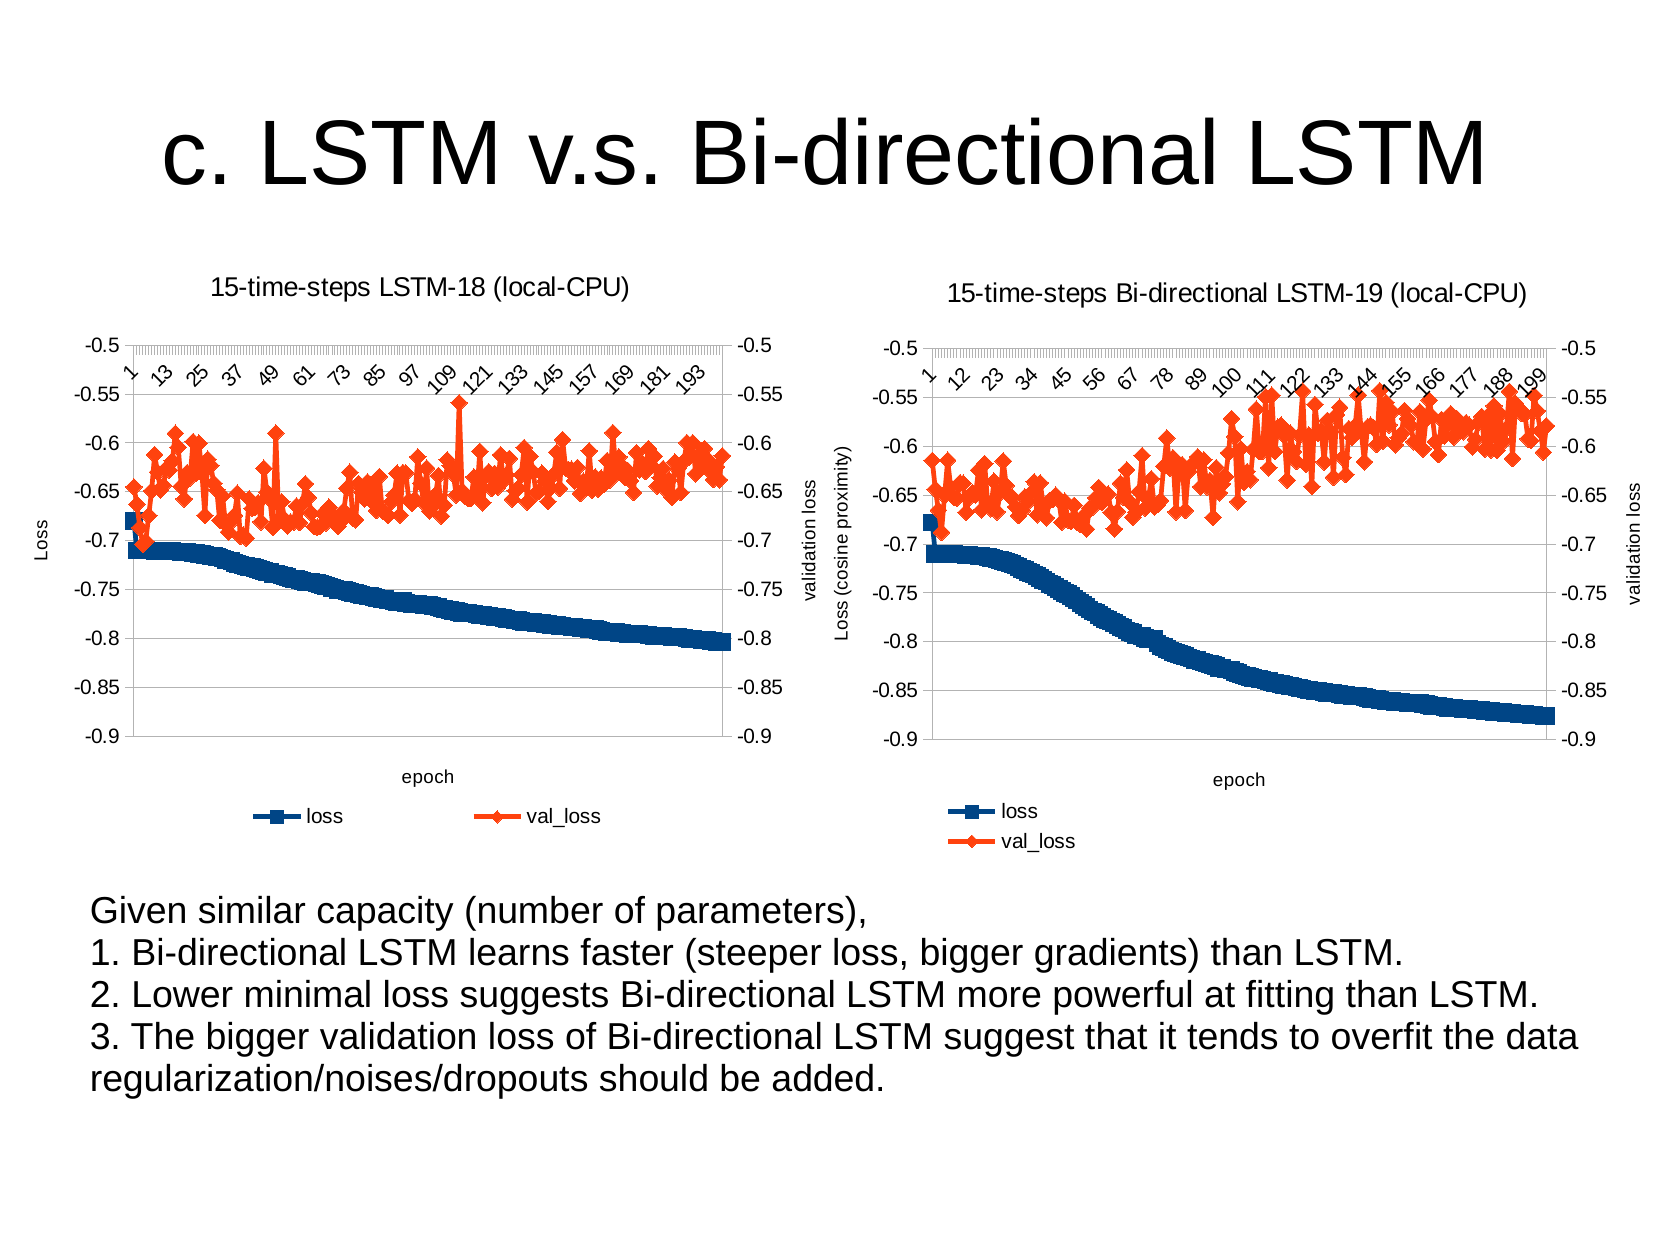

# c. LSTM v.s. Bi-directional LSTM
### Chart: 15-time-steps LSTM-18 (local-CPU)
| Category | loss | val_loss |
|---|---|---|
| 1 | -0.679740070756827 | -0.64501959292485 |
| 2 | -0.709943430415877 | -0.662639785779023 |
| 3 | -0.710177556391908 | -0.686560202524734 |
| 4 | -0.71006231243577 | -0.70358708975284 |
| 5 | -0.710160136433694 | -0.700415633996213 |
| 6 | -0.710169913823782 | -0.674159905456772 |
| 7 | -0.710120388368526 | -0.648849229822973 |
| 8 | -0.710210771010723 | -0.611905873209971 |
| 9 | -0.710352012871124 | -0.62990886072174 |
| 10 | -0.710425680910282 | -0.647899789808456 |
| 11 | -0.710595890656797 | -0.643325798504604 |
| 12 | -0.710495835567598 | -0.625823849318859 |
| 13 | -0.710600570555879 | -0.627803514300483 |
| 14 | -0.710664703763936 | -0.618359614125899 |
| 15 | -0.710814496945254 | -0.590117575463269 |
| 16 | -0.71086094102056 | -0.604318708008864 |
| 17 | -0.711263521171149 | -0.644340794441841 |
| 18 | -0.711329078181684 | -0.657191675668515 |
| 19 | -0.711729169610728 | -0.630346210320331 |
| 20 | -0.71213168522556 | -0.635556851471902 |
| 21 | -0.712549171525962 | -0.59861997183946 |
| 22 | -0.712813579603912 | -0.631020355155602 |
| 23 | -0.713402914759392 | -0.600285936971822 |
| 24 | -0.713612006190391 | -0.630799161930678 |
| 25 | -0.714345901744468 | -0.674206551568726 |
| 26 | -0.715035728337508 | -0.616636937201109 |
| 27 | -0.715811305130231 | -0.622867414816761 |
| 28 | -0.715816073137611 | -0.641217159336452 |
| 29 | -0.716406443702157 | -0.647943198033939 |
| 30 | -0.717092697275166 | -0.679012640167766 |
| 31 | -0.718178335819852 | -0.654165960341563 |
| 32 | -0.719477037660637 | -0.682828510678798 |
| 33 | -0.720245988250335 | -0.691091912053256 |
| 34 | -0.721085137263968 | -0.680174630431811 |
| 35 | -0.722478094328483 | -0.673982094234737 |
| 36 | -0.723503408640561 | -0.65140244921106 |
| 37 | -0.724175414293022 | -0.695552393556849 |
| 38 | -0.725393490730748 | -0.694175820447257 |
| 39 | -0.72608728444467 | -0.697247390507272 |
| 40 | -0.726824469467819 | -0.657081817925063 |
| 41 | -0.72707149735753 | -0.666735626336635 |
| 42 | -0.727974754137747 | -0.665823902045249 |
| 43 | -0.729008722394432 | -0.660965049792992 |
| 44 | -0.730066828682484 | -0.680574976802735 |
| 45 | -0.731292979695019 | -0.625930738302457 |
| 46 | -0.731863232762278 | -0.65021343699585 |
| 47 | -0.732352302400873 | -0.657248851057417 |
| 48 | -0.733893580764681 | -0.686370972355264 |
| 49 | -0.734271364716936 | -0.589883753558144 |
| 50 | -0.734577346143279 | -0.677677505483848 |
| 51 | -0.735587609812922 | -0.660240401321141 |
| 52 | -0.736257042589056 | -0.678196279943938 |
| 53 | -0.737475748522371 | -0.684846980570022 |
| 54 | -0.738808177065324 | -0.680739267992042 |
| 55 | -0.739692835164503 | -0.681011240751457 |
| 56 | -0.73949082698694 | -0.664393056965771 |
| 57 | -0.740071726575659 | -0.681498674123228 |
| 58 | -0.741337971880728 | -0.662706253281896 |
| 59 | -0.742684979083397 | -0.64173033699803 |
| 60 | -0.742561653675729 | -0.655736044760896 |
| 61 | -0.742527302274905 | -0.671801304679186 |
| 62 | -0.742942304267322 | -0.685413764415015 |
| 63 | -0.743131484090563 | -0.686189671414978 |
| 64 | -0.744151055731369 | -0.685361173882671 |
| 65 | -0.745539449743566 | -0.672108049201206 |
| 66 | -0.746030562702991 | -0.681693240072896 |
| 67 | -0.746972497516093 | -0.665780180442523 |
| 68 | -0.748164827229605 | -0.672658621704182 |
| 69 | -0.748999935227549 | -0.676729291289312 |
| 70 | -0.750209767309717 | -0.685396119283698 |
| 71 | -0.75041789067081 | -0.680265326705234 |
| 72 | -0.750633607164306 | -0.669219300086177 |
| 73 | -0.75180436107464 | -0.646181941334315 |
| 74 | -0.752730158483662 | -0.62998920937868 |
| 75 | -0.753421845979908 | -0.677004229530757 |
| 76 | -0.753806758442575 | -0.678513639527016 |
| 77 | -0.75469618939878 | -0.641505843262942 |
| 78 | -0.755763766518895 | -0.650323321479447 |
| 79 | -0.756181781210303 | -0.657092625083868 |
| 80 | -0.756244676503017 | -0.639858374719854 |
| 81 | -0.756856815145797 | -0.658186164977064 |
| 82 | -0.757705248236982 | -0.644551872042602 |
| 83 | -0.758465601132219 | -0.669020960541434 |
| 84 | -0.759162706335098 | -0.634324151079148 |
| 85 | -0.759378123559413 | -0.669292600256662 |
| 86 | -0.75988526657897 | -0.671339469906563 |
| 87 | -0.761125614609935 | -0.674122752311778 |
| 88 | -0.761347614793 | -0.66041730109241 |
| 89 | -0.762260063828562 | -0.653220499389941 |
| 90 | -0.762408977886894 | -0.630926955108532 |
| 91 | -0.762138239539768 | -0.673677677528558 |
| 92 | -0.761731446038529 | -0.630159070065674 |
| 93 | -0.763480644931286 | -0.630746134067582 |
| 94 | -0.764211784625939 | -0.658906094503472 |
| 95 | -0.764930061108239 | -0.661839805403253 |
| 96 | -0.764699956289268 | -0.657714655663274 |
| 97 | -0.765027274769551 | -0.614225584501468 |
| 98 | -0.765424045733958 | -0.641097919985803 |
| 99 | -0.766063910312525 | -0.66083352718443 |
| 100 | -0.765639376867467 | -0.625779246024561 |
| 101 | -0.765986553657321 | -0.669632156402433 |
| 102 | -0.766946588136276 | -0.664298938255752 |
| 103 | -0.767412290324504 | -0.653044021379758 |
| 104 | -0.768020074492886 | -0.633192464040778 |
| 105 | -0.769525779838596 | -0.674848031980429 |
| 106 | -0.770131432113013 | -0.663687100372508 |
| 107 | -0.770517487074712 | -0.617294451909196 |
| 108 | -0.77110252893226 | -0.623168174678786 |
| 109 | -0.771724972584601 | -0.631869938456374 |
| 110 | -0.772171174033621 | -0.653119931258962 |
| 111 | -0.772880434232771 | -0.558837429573153 |
| 112 | -0.77377696433315 | -0.648944681399811 |
| 113 | -0.773871278255809 | -0.654515461276478 |
| 114 | -0.773724139537012 | -0.656952146036408 |
| 115 | -0.774491078779041 | -0.656647471977902 |
| 116 | -0.774619072019182 | -0.63477156066515 |
| 117 | -0.775627106720467 | -0.651855243701493 |
| 118 | -0.776106729305601 | -0.608548834380814 |
| 119 | -0.775815067456685 | -0.661111889544513 |
| 120 | -0.776416538080461 | -0.633479324246281 |
| 121 | -0.777160698715984 | -0.629371683133494 |
| 122 | -0.777588983453495 | -0.646597119342056 |
| 123 | -0.778112244296446 | -0.631049519941189 |
| 124 | -0.777624527268288 | -0.645329989331158 |
| 125 | -0.778714930278961 | -0.612053732623585 |
| 126 | -0.779332422892904 | -0.638537273867603 |
| 127 | -0.780182544882992 | -0.632435375719443 |
| 128 | -0.780518129005523 | -0.615738425646435 |
| 129 | -0.780640818304447 | -0.657574316397762 |
| 130 | -0.781151916138668 | -0.648723838729555 |
| 131 | -0.781391077360591 | -0.6460416409714 |
| 132 | -0.78200767587611 | -0.6325767121767 |
| 133 | -0.782827758759351 | -0.604690031834518 |
| 134 | -0.783030580316523 | -0.660490415591407 |
| 135 | -0.783812374557056 | -0.613616677726229 |
| 136 | -0.783528995913581 | -0.629390056114293 |
| 137 | -0.784121514301167 | -0.65129183510968 |
| 138 | -0.783970562030426 | -0.649666721888113 |
| 139 | -0.7839470274877 | -0.630862237920637 |
| 140 | -0.784893812455056 | -0.63888505273721 |
| 141 | -0.784928698352074 | -0.659850192613436 |
| 142 | -0.786051504044388 | -0.645846437398673 |
| 143 | -0.785782965970281 | -0.632105239005234 |
| 144 | -0.786277722446917 | -0.609470478618887 |
| 145 | -0.786948701800171 | -0.646464054172187 |
| 146 | -0.787267794542363 | -0.596597227751777 |
| 147 | -0.787736836799875 | -0.625812106125607 |
| 148 | -0.787664281553271 | -0.627270070024579 |
| 149 | -0.788465751537193 | -0.626751785642331 |
| 150 | -0.788491900460976 | -0.638708310948439 |
| 151 | -0.788829600040428 | -0.625023022790031 |
| 152 | -0.789197774437736 | -0.65155807564469 |
| 153 | -0.78935294006871 | -0.638937917873587 |
| 154 | -0.789766903982839 | -0.645873254960249 |
| 155 | -0.790716932318873 | -0.60809432554521 |
| 156 | -0.790802315622688 | -0.648457449700484 |
| 157 | -0.790569705362392 | -0.634722979731222 |
| 158 | -0.791611987451089 | -0.647292865124867 |
| 159 | -0.792102898709317 | -0.636001549520989 |
| 160 | -0.792746420951494 | -0.642603458009132 |
| 161 | -0.793122658872934 | -0.617977566941602 |
| 162 | -0.793301484063998 | -0.637668567136814 |
| 163 | -0.79353865831108 | -0.589446546674292 |
| 164 | -0.793220983941871 | -0.628375418624381 |
| 165 | -0.794299007358227 | -0.61425876595867 |
| 166 | -0.794505367388889 | -0.622911710642526 |
| 167 | -0.7948520605032 | -0.634796462942308 |
| 168 | -0.795298847077379 | -0.628115273462191 |
| 169 | -0.795574975681757 | -0.638576859589424 |
| 170 | -0.795039902701027 | -0.65057209069408 |
| 171 | -0.795264557821035 | -0.609823148045285 |
| 172 | -0.795767670818072 | -0.627570149134278 |
| 173 | -0.796062367903418 | -0.62059144272473 |
| 174 | -0.79606998778555 | -0.629217233136835 |
| 175 | -0.796301544225375 | -0.60559822547798 |
| 176 | -0.79707822709207 | -0.62312468032416 |
| 177 | -0.797660763225557 | -0.613574352951022 |
| 178 | -0.797939147538436 | -0.644093371248452 |
| 179 | -0.797873211781069 | -0.635496317003294 |
| 180 | -0.797837978933072 | -0.626185623462569 |
| 181 | -0.797884436694731 | -0.647874535553362 |
| 182 | -0.79815562204794 | -0.637888943838487 |
| 183 | -0.798745408968098 | -0.655953420743928 |
| 184 | -0.798222481298722 | -0.619589473464554 |
| 185 | -0.798750840116686 | -0.626280408994161 |
| 186 | -0.79918098013143 | -0.650823311074253 |
| 187 | -0.799101098214608 | -0.618752694336964 |
| 188 | -0.799923324560042 | -0.599613625432234 |
| 189 | -0.800390280602273 | -0.614162029000336 |
| 190 | -0.800456819968086 | -0.599682724079071 |
| 191 | -0.800910302020476 | -0.631488146856104 |
| 192 | -0.800893873153612 | -0.613550271596301 |
| 193 | -0.801652316323314 | -0.625661270102613 |
| 194 | -0.801678871543945 | -0.605745937820799 |
| 195 | -0.801860409498713 | -0.616504360038879 |
| 196 | -0.802534652203872 | -0.629121500659092 |
| 197 | -0.802814860074806 | -0.637349982510082 |
| 198 | -0.803620772804358 | -0.624415912779989 |
| 199 | -0.803104587379693 | -0.63756725424968 |
| 200 | -0.803713145675259 | -0.613140555090566 |
### Chart: 15-time-steps Bi-directional LSTM-19 (local-CPU)
| Category | loss | val_loss |
|---|---|---|
| 1 | -0.678009877538314 | -0.614331452917259 |
| 2 | -0.709928816394956 | -0.643747329021846 |
| 3 | -0.709944473487577 | -0.665320176162181 |
| 4 | -0.710064105927935 | -0.687926807684767 |
| 5 | -0.710163706166316 | -0.650124494185841 |
| 6 | -0.710391192243382 | -0.61414505017304 |
| 7 | -0.710247490768897 | -0.642041068173697 |
| 8 | -0.710402816165048 | -0.65217842625295 |
| 9 | -0.710659886809633 | -0.652977793675601 |
| 10 | -0.710693451058234 | -0.637169140594568 |
| 11 | -0.710745952265077 | -0.637826743717649 |
| 12 | -0.710960895110603 | -0.66743479822203 |
| 13 | -0.71114445312515 | -0.652311485816014 |
| 14 | -0.711555065660543 | -0.647213581070714 |
| 15 | -0.711759742494947 | -0.649638632271983 |
| 16 | -0.712066799493288 | -0.624367341593274 |
| 17 | -0.712426710941531 | -0.664876852685912 |
| 18 | -0.712900747275655 | -0.617571697997633 |
| 19 | -0.71336811434937 | -0.659506492392199 |
| 20 | -0.714359421312359 | -0.663795589063689 |
| 21 | -0.714850526211403 | -0.635642819656477 |
| 22 | -0.715967402957149 | -0.666876023826654 |
| 23 | -0.716425513656677 | -0.647207759741246 |
| 24 | -0.717535611679938 | -0.615023579939057 |
| 25 | -0.718490604323807 | -0.640083763300941 |
| 26 | -0.719583644468621 | -0.650589404678897 |
| 27 | -0.720578537888802 | -0.652232283017397 |
| 28 | -0.721824067877044 | -0.661963340169959 |
| 29 | -0.723635444041712 | -0.670918446244448 |
| 30 | -0.725260076338426 | -0.666101560837626 |
| 31 | -0.726593646043404 | -0.651680329515344 |
| 32 | -0.72875639979796 | -0.656825166707791 |
| 33 | -0.729440738656817 | -0.647588773979637 |
| 34 | -0.731197586635011 | -0.636238149511486 |
| 35 | -0.732804528241526 | -0.670033547666069 |
| 36 | -0.734686585633504 | -0.637370350780087 |
| 37 | -0.736580485909636 | -0.659610631496965 |
| 38 | -0.738525027826412 | -0.673066629212776 |
| 39 | -0.740755909598895 | -0.655413466450447 |
| 40 | -0.742060972301882 | -0.654514419747848 |
| 41 | -0.744045255474194 | -0.649959567055516 |
| 42 | -0.745765058053884 | -0.654553958199994 |
| 43 | -0.748079897923607 | -0.677462722949802 |
| 44 | -0.750173858899284 | -0.656203588554379 |
| 45 | -0.751275874196304 | -0.675287445788791 |
| 46 | -0.753231838740879 | -0.676909988808045 |
| 47 | -0.755652682284562 | -0.660411433916534 |
| 48 | -0.757720028765621 | -0.677594442314073 |
| 49 | -0.760438341777373 | -0.679903627822092 |
| 50 | -0.762413038828304 | -0.671332654620045 |
| 51 | -0.764831817083984 | -0.684631167030887 |
| 52 | -0.766838130709021 | -0.663171665540825 |
| 53 | -0.768964200224748 | -0.662187089709573 |
| 54 | -0.770229081538046 | -0.652534525922342 |
| 55 | -0.772356892393072 | -0.642054206081134 |
| 56 | -0.774678947266552 | -0.657488543890665 |
| 57 | -0.776747895683539 | -0.650019562710211 |
| 58 | -0.777777799074051 | -0.648809138453645 |
| 59 | -0.779405231265168 | -0.667382336559931 |
| 60 | -0.780900098236068 | -0.684469149271417 |
| 61 | -0.782972647021832 | -0.666557162310039 |
| 62 | -0.785064823236625 | -0.637727747777782 |
| 63 | -0.786259319850689 | -0.652308874252736 |
| 64 | -0.788476531237033 | -0.624146982488342 |
| 65 | -0.78990430530196 | -0.656980784644956 |
| 66 | -0.791186315350296 | -0.672542769035969 |
| 67 | -0.793495399475788 | -0.667488085464527 |
| 68 | -0.793616485161535 | -0.646318804596681 |
| 69 | -0.794509252267053 | -0.609386610829537 |
| 70 | -0.796103003343637 | -0.66315927372655 |
| 71 | -0.797183537084509 | -0.654464819496861 |
| 72 | -0.797663989491086 | -0.633150613558103 |
| 73 | -0.797320406164535 | -0.662127566708497 |
| 74 | -0.801760395291266 | -0.659259367394551 |
| 75 | -0.804086959295898 | -0.655475467615983 |
| 76 | -0.805251794538806 | -0.620365393662073 |
| 77 | -0.807423144449546 | -0.59143529985472 |
| 78 | -0.80892275957878 | -0.62225916869561 |
| 79 | -0.810226550577039 | -0.611585261809671 |
| 80 | -0.811823524694041 | -0.66700618061764 |
| 81 | -0.812538479988091 | -0.622439898906327 |
| 82 | -0.813309209626441 | -0.618634502553043 |
| 83 | -0.814751979492546 | -0.665542874770986 |
| 84 | -0.816256569616088 | -0.625858495057751 |
| 85 | -0.817221947930829 | -0.619021484199723 |
| 86 | -0.818519158399954 | -0.615937912515897 |
| 87 | -0.818261793714414 | -0.610568310262153 |
| 88 | -0.820155160807398 | -0.641294552776127 |
| 89 | -0.82114158671641 | -0.613662766521816 |
| 90 | -0.82228553385707 | -0.641346571759446 |
| 91 | -0.823059574831028 | -0.634877121569279 |
| 92 | -0.82416486696983 | -0.672621421375772 |
| 93 | -0.825133902641484 | -0.621832435667601 |
| 94 | -0.826625819537087 | -0.647410700531668 |
| 95 | -0.827166394422361 | -0.638473885104211 |
| 96 | -0.828383718594647 | -0.63110396123657 |
| 97 | -0.828519493959632 | -0.606645052797025 |
| 98 | -0.82919344240819 | -0.571473051212976 |
| 99 | -0.831043505337024 | -0.589972060772168 |
| 100 | -0.831970313983555 | -0.656607570420471 |
| 101 | -0.833577269482486 | -0.602361676575651 |
| 102 | -0.834521525953529 | -0.636983248975273 |
| 103 | -0.835320169130386 | -0.625787377573129 |
| 104 | -0.836242625636291 | -0.634130813105924 |
| 105 | -0.836885707054247 | -0.603029484772993 |
| 106 | -0.837671990222267 | -0.561922863449271 |
| 107 | -0.838127118221604 | -0.605368742894505 |
| 108 | -0.838743007644079 | -0.605010374021944 |
| 109 | -0.839610110915039 | -0.549221732423205 |
| 110 | -0.840441743235704 | -0.621829424813584 |
| 111 | -0.84162900415834 | -0.547666575862081 |
| 112 | -0.842019022579725 | -0.605161474254818 |
| 113 | -0.842639415569676 | -0.580172444045457 |
| 114 | -0.843525349791937 | -0.57830086704101 |
| 115 | -0.844357202704418 | -0.588435169023646 |
| 116 | -0.844848816682143 | -0.634466231516232 |
| 117 | -0.845298670346109 | -0.586380062330994 |
| 118 | -0.845893826596241 | -0.605359355853021 |
| 119 | -0.846987169115542 | -0.61522187372365 |
| 120 | -0.847135127702505 | -0.588709549776207 |
| 121 | -0.847912480625467 | -0.543480403559598 |
| 122 | -0.849044146827609 | -0.618347425881757 |
| 123 | -0.849713430798194 | -0.58828730270935 |
| 124 | -0.850008602559442 | -0.641083612283301 |
| 125 | -0.850372595382783 | -0.557123569305312 |
| 126 | -0.850519342027805 | -0.586656899899029 |
| 127 | -0.850931414019201 | -0.584129783291203 |
| 128 | -0.851549362011097 | -0.615997478042429 |
| 129 | -0.852507252438426 | -0.573371191143817 |
| 130 | -0.852307864790236 | -0.584525722843176 |
| 131 | -0.852749133502043 | -0.631574089206248 |
| 132 | -0.852868580850763 | -0.567679819986548 |
| 133 | -0.853832610925499 | -0.559986293660922 |
| 134 | -0.85442181722511 | -0.611333890045776 |
| 135 | -0.854606147756682 | -0.62890361855413 |
| 136 | -0.855159853696631 | -0.581781368093449 |
| 137 | -0.8558431449648 | -0.590931228980659 |
| 138 | -0.855594582468736 | -0.579041881387037 |
| 139 | -0.855611726140876 | -0.547395210276464 |
| 140 | -0.856205423970107 | -0.585077378063229 |
| 141 | -0.856712197774399 | -0.615781635002876 |
| 142 | -0.857530509616654 | -0.58007529339121 |
| 143 | -0.858599429801262 | -0.578279900395577 |
| 144 | -0.85901554438017 | -0.580951684290697 |
| 145 | -0.858750683852265 | -0.598011675127681 |
| 146 | -0.859487350174115 | -0.543002713132008 |
| 147 | -0.860115042902454 | -0.594674965018991 |
| 148 | -0.860536037159993 | -0.555030225197934 |
| 149 | -0.860604292711159 | -0.577873099255665 |
| 150 | -0.860951375637355 | -0.564421597075704 |
| 151 | -0.861517893925877 | -0.598334266031875 |
| 152 | -0.861856538007489 | -0.590966917714576 |
| 153 | -0.862004366861622 | -0.586921352337825 |
| 154 | -0.86226647044708 | -0.563162564196221 |
| 155 | -0.862609262250976 | -0.571545849358811 |
| 156 | -0.86303272071347 | -0.5786376685206 |
| 157 | -0.862736448887595 | -0.595160983535212 |
| 158 | -0.863047508435112 | -0.596647331925101 |
| 159 | -0.862595894148273 | -0.564541330644605 |
| 160 | -0.863557979438174 | -0.602645911761545 |
| 161 | -0.864038540156713 | -0.572090405199876 |
| 162 | -0.864826641563511 | -0.55254267248852 |
| 163 | -0.865670533655809 | -0.569758408925295 |
| 164 | -0.865452859754979 | -0.595151233345313 |
| 165 | -0.865763891019283 | -0.608482022188852 |
| 166 | -0.866321402575391 | -0.572397775743184 |
| 167 | -0.867131294233658 | -0.589108642638161 |
| 168 | -0.867652345003662 | -0.578418060468696 |
| 169 | -0.867630904650339 | -0.566483405323001 |
| 170 | -0.867927804050156 | -0.590398869923331 |
| 171 | -0.868524861883975 | -0.571509000663302 |
| 172 | -0.868481690634637 | -0.583590365008231 |
| 173 | -0.868569236128329 | -0.585035108277836 |
| 174 | -0.869032661656817 | -0.575671862417296 |
| 175 | -0.869110977353535 | -0.578249820061944 |
| 176 | -0.86948542330671 | -0.600608668304904 |
| 177 | -0.869931852794533 | -0.592699095498981 |
| 178 | -0.870022828128679 | -0.575243589113832 |
| 179 | -0.869913002324844 | -0.56938953221103 |
| 180 | -0.870885189001459 | -0.602748233830359 |
| 181 | -0.870916429143336 | -0.568817959464925 |
| 182 | -0.871190274254381 | -0.603715423478404 |
| 183 | -0.871920114962651 | -0.558485600865526 |
| 184 | -0.872258449122154 | -0.603923472844053 |
| 185 | -0.872190092528704 | -0.566727844661293 |
| 186 | -0.872260780163106 | -0.595025953137236 |
| 187 | -0.872747545730916 | -0.581845100640216 |
| 188 | -0.873079580937882 | -0.543747921712837 |
| 189 | -0.873018069864565 | -0.61241913359348 |
| 190 | -0.873374321463982 | -0.556200722882095 |
| 191 | -0.87410883339756 | -0.561089629676684 |
| 192 | -0.87419987258698 | -0.566346099899405 |
| 193 | -0.874086160788411 | -0.56693539808352 |
| 194 | -0.874530089138252 | -0.592207206917223 |
| 195 | -0.874799732361447 | -0.594076903399441 |
| 196 | -0.874974229180903 | -0.547880001592567 |
| 197 | -0.87538629669644 | -0.563673376864531 |
| 198 | -0.875561448706943 | -0.583998900117129 |
| 199 | -0.875739752810222 | -0.606016434912399 |
| 200 | -0.876085930381256 | -0.578983394350916 |Given similar capacity (number of parameters),
1. Bi-directional LSTM learns faster (steeper loss, bigger gradients) than LSTM.
2. Lower minimal loss suggests Bi-directional LSTM more powerful at fitting than LSTM.
3. The bigger validation loss of Bi-directional LSTM suggest that it tends to overfit the data regularization/noises/dropouts should be added.